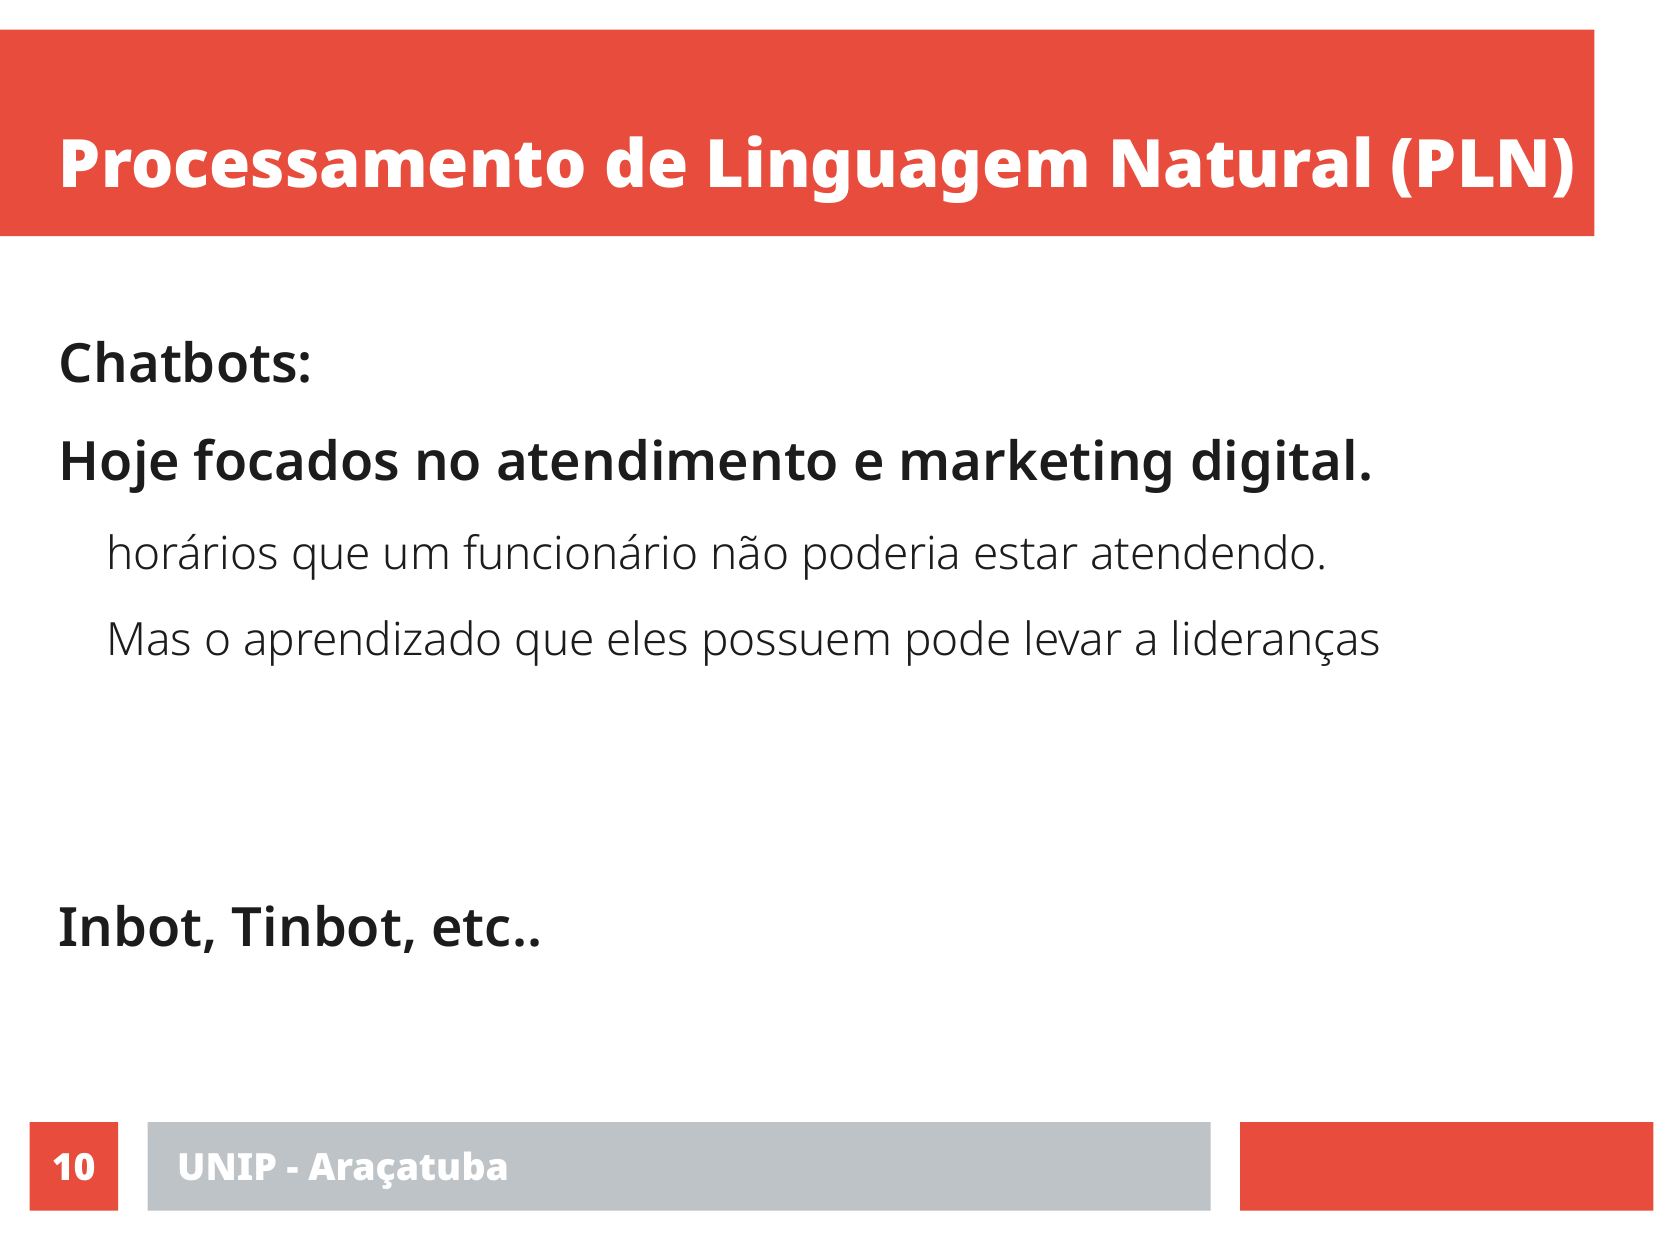

# Processamento de Linguagem Natural (PLN)
Chatbots:
Hoje focados no atendimento e marketing digital.
horários que um funcionário não poderia estar atendendo.
Mas o aprendizado que eles possuem pode levar a lideranças
Inbot, Tinbot, etc..
10
UNIP - Araçatuba